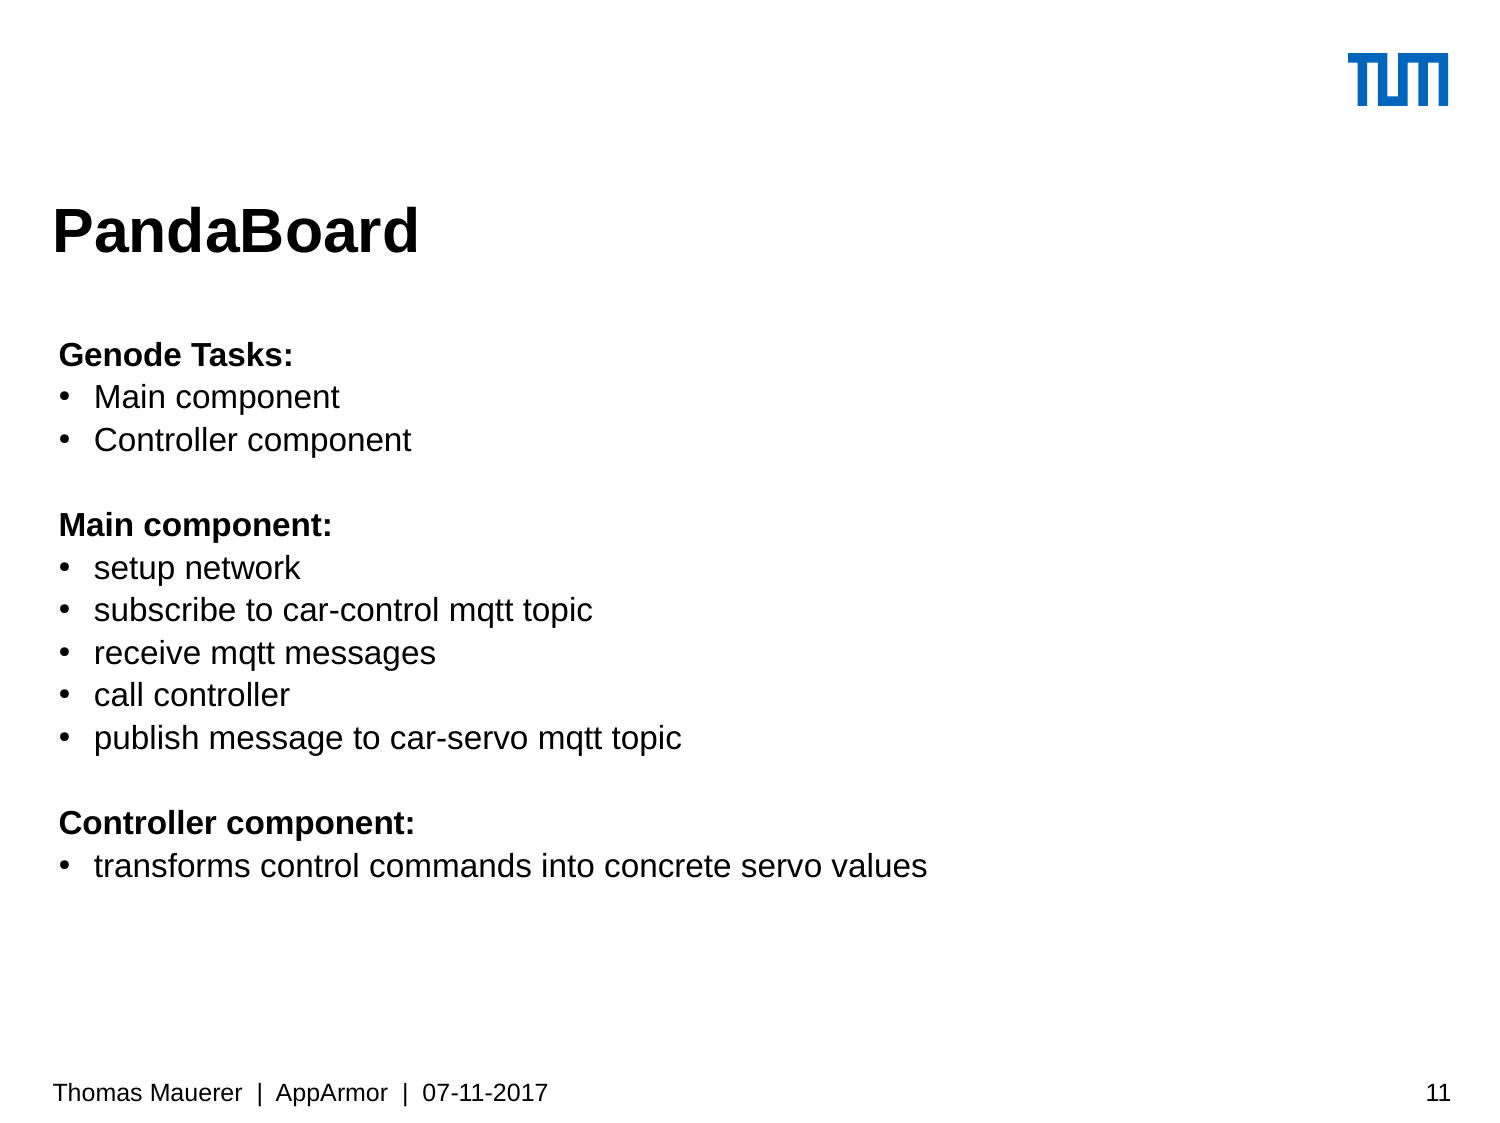

# PandaBoard
Genode Tasks:
Main component
Controller component
Main component:
setup network
subscribe to car-control mqtt topic
receive mqtt messages
call controller
publish message to car-servo mqtt topic
Controller component:
transforms control commands into concrete servo values
Thomas Mauerer | AppArmor | 07-11-2017
11